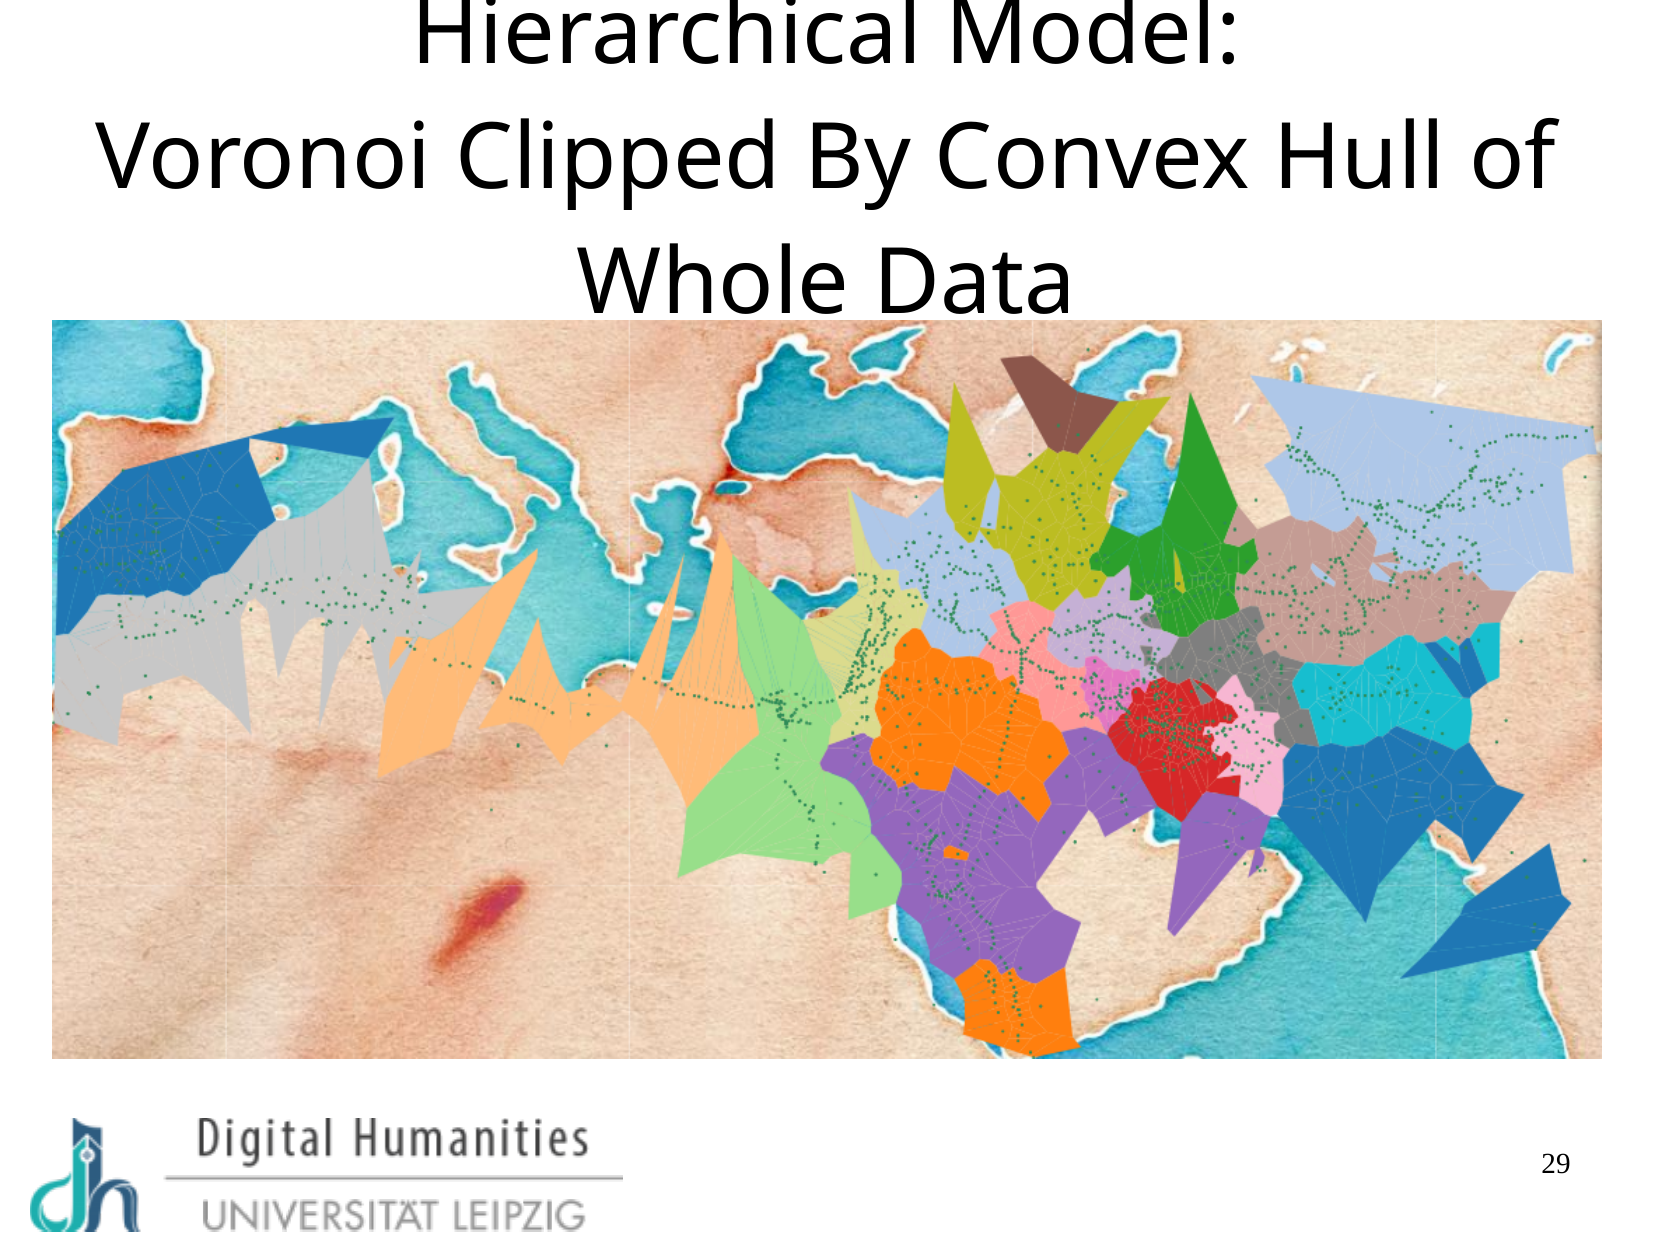

# Hierarchical Model: Voronoi Clipped By Convex Hull of Whole Data
29